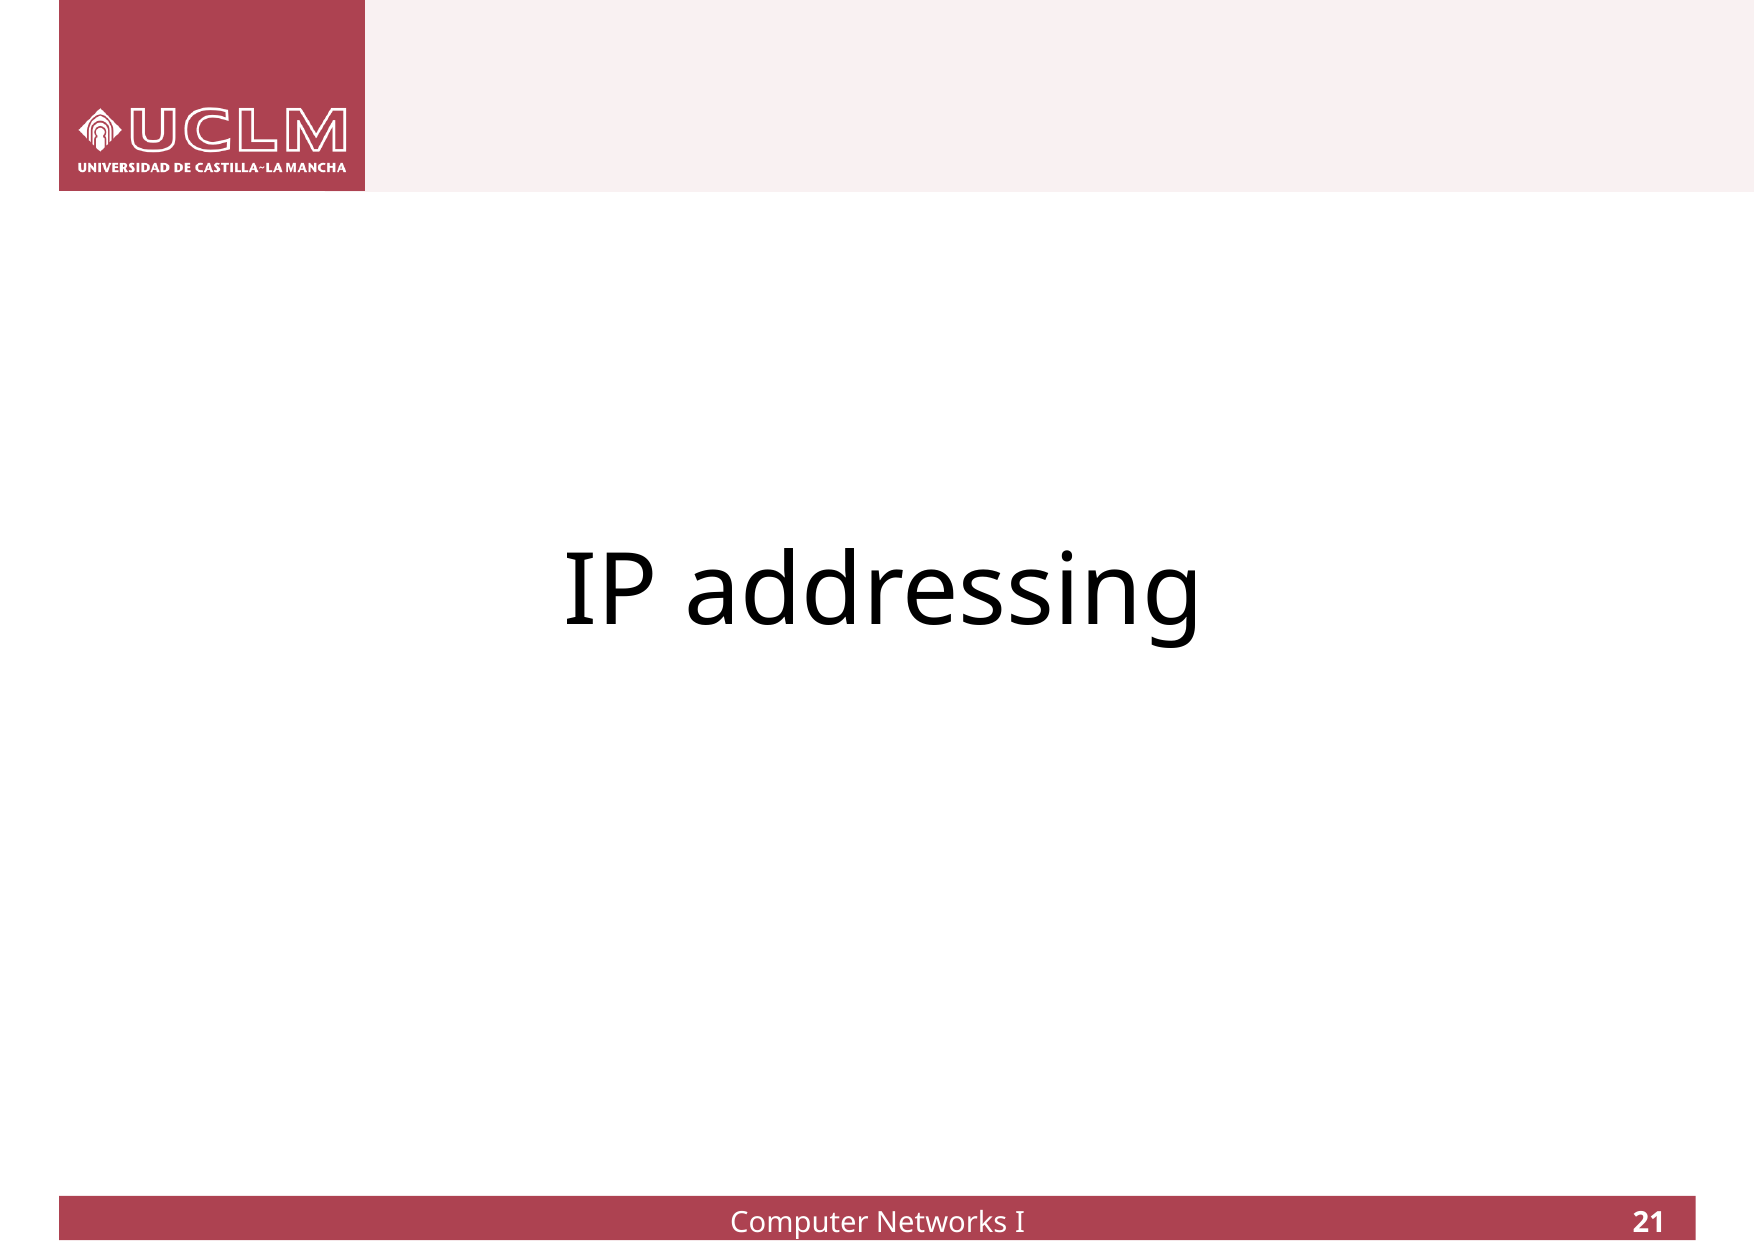

#
IP addressing
Computer Networks I
21